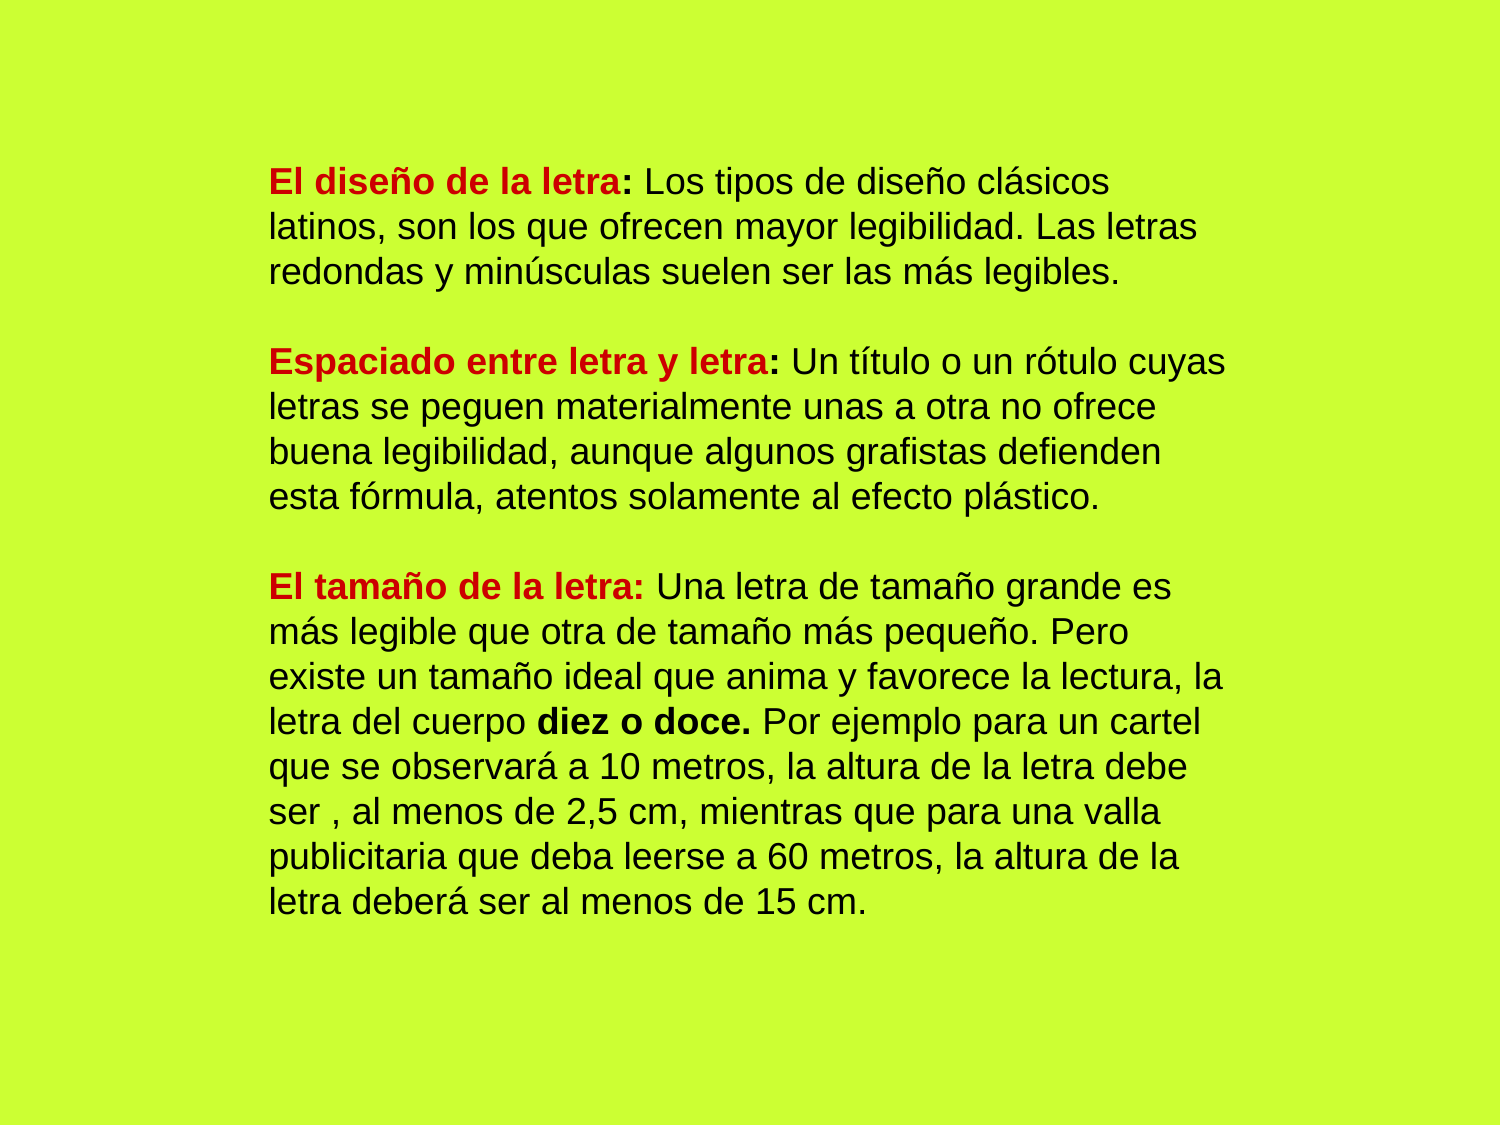

El diseño de la letra: Los tipos de diseño clásicos latinos, son los que ofrecen mayor legibilidad. Las letras redondas y minúsculas suelen ser las más legibles.
Espaciado entre letra y letra: Un título o un rótulo cuyas letras se peguen materialmente unas a otra no ofrece buena legibilidad, aunque algunos grafistas defienden esta fórmula, atentos solamente al efecto plástico.
El tamaño de la letra: Una letra de tamaño grande es más legible que otra de tamaño más pequeño. Pero existe un tamaño ideal que anima y favorece la lectura, la letra del cuerpo diez o doce. Por ejemplo para un cartel que se observará a 10 metros, la altura de la letra debe ser , al menos de 2,5 cm, mientras que para una valla publicitaria que deba leerse a 60 metros, la altura de la letra deberá ser al menos de 15 cm.